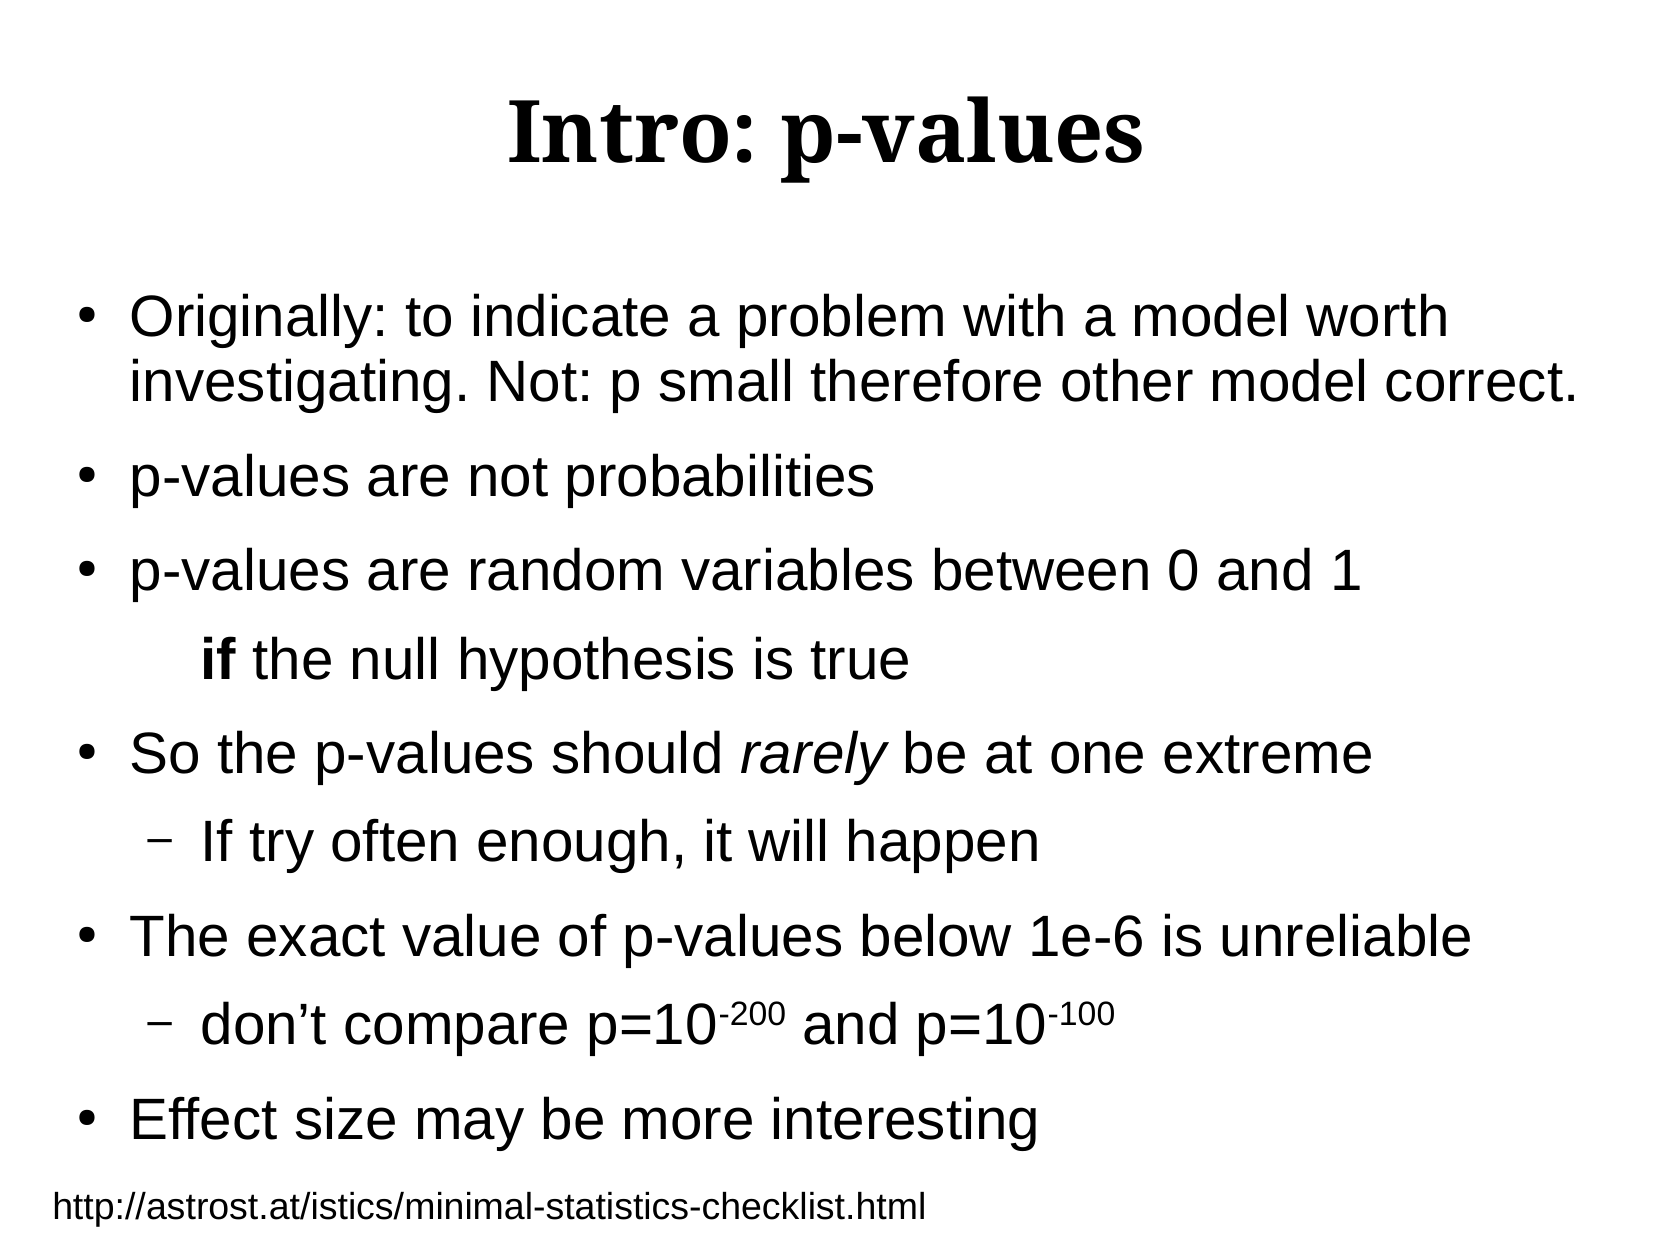

# Intro: p-values
Originally: to indicate a problem with a model worth investigating. Not: p small therefore other model correct.
p-values are not probabilities
p-values are random variables between 0 and 1
if the null hypothesis is true
So the p-values should rarely be at one extreme
If try often enough, it will happen
The exact value of p-values below 1e-6 is unreliable
don’t compare p=10-200 and p=10-100
Effect size may be more interesting
http://astrost.at/istics/minimal-statistics-checklist.html